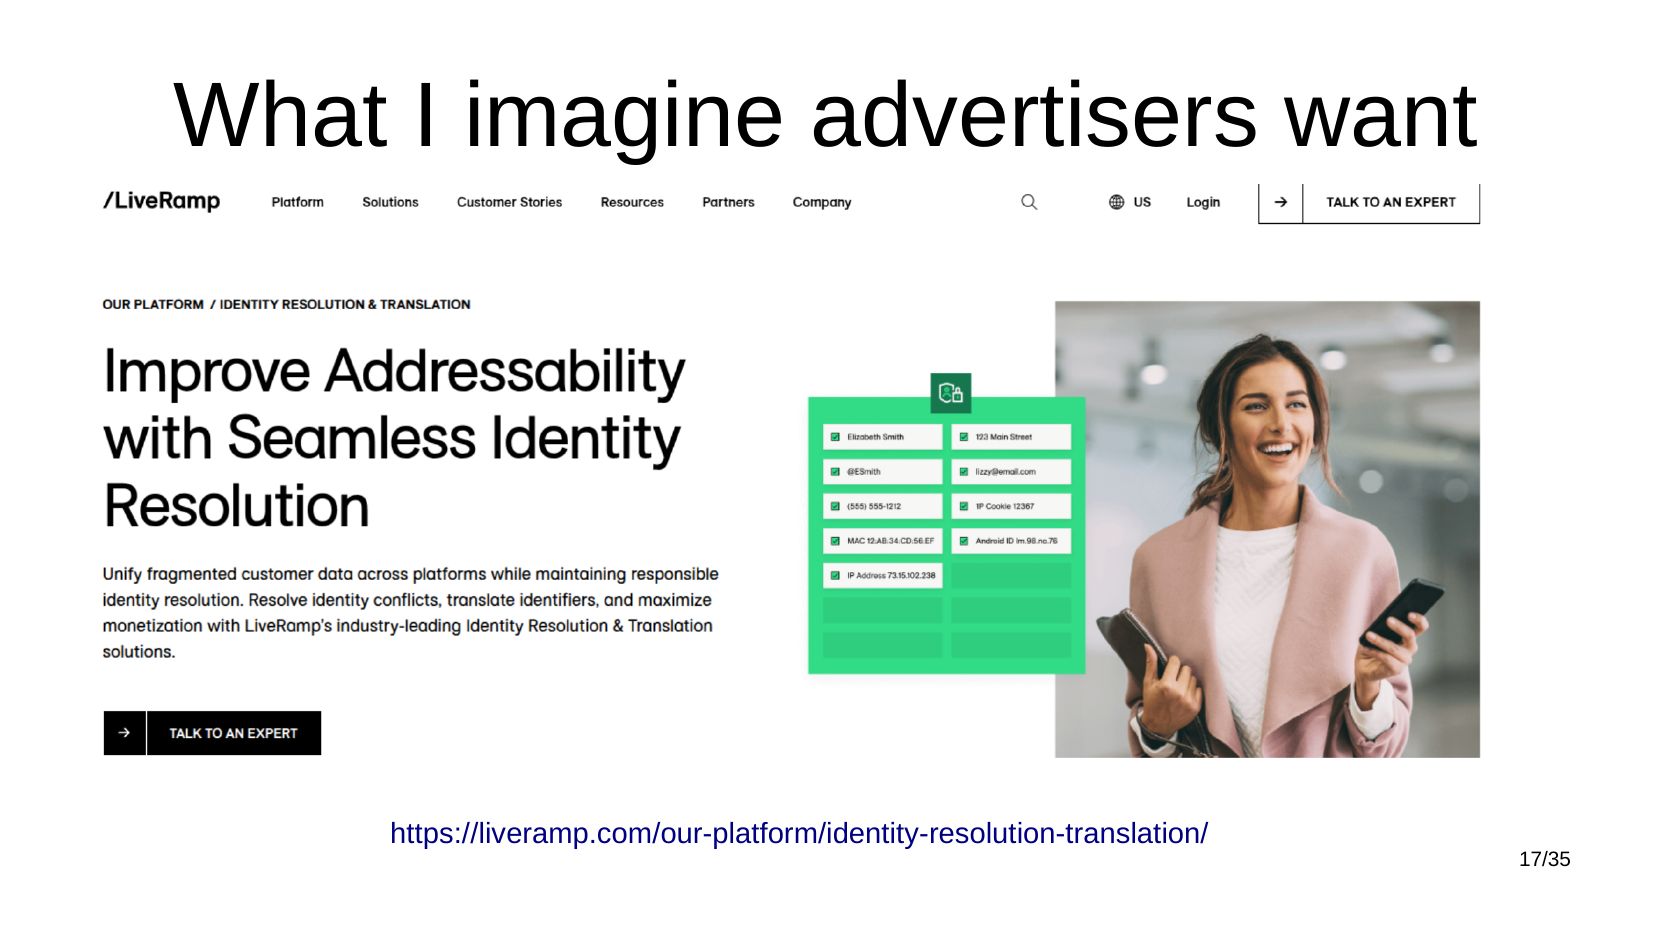

# What I imagine advertisers want
https://liveramp.com/our-platform/identity-resolution-translation/
17